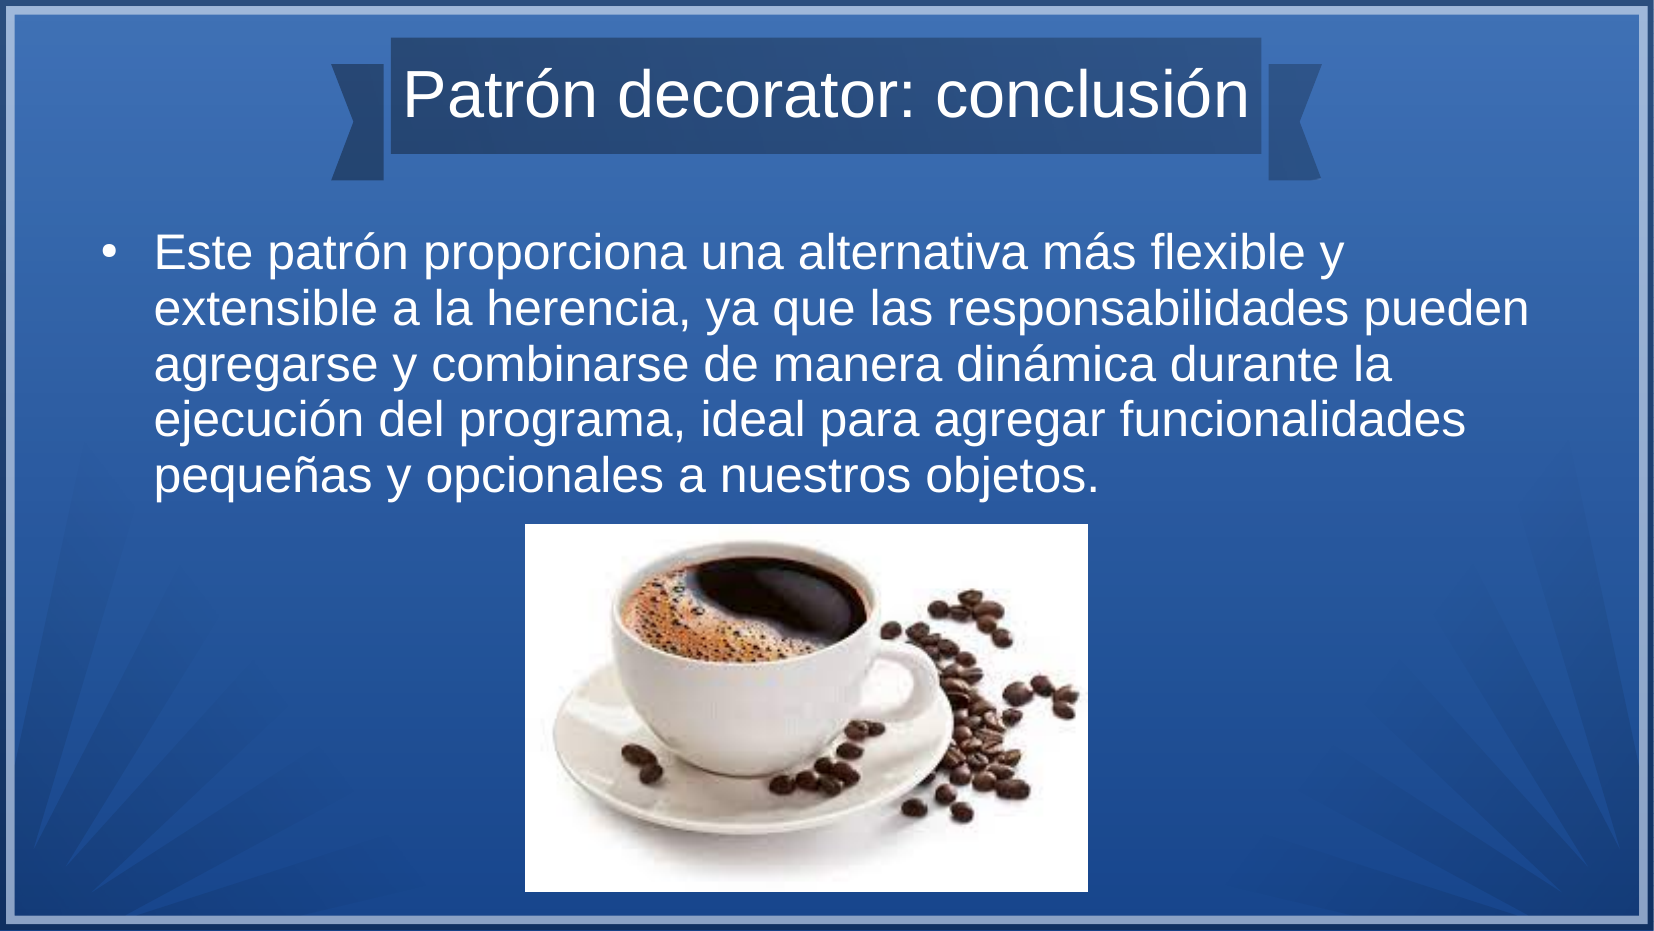

# Patrón decorator: conclusión
Este patrón proporciona una alternativa más flexible y extensible a la herencia, ya que las responsabilidades pueden agregarse y combinarse de manera dinámica durante la ejecución del programa, ideal para agregar funcionalidades pequeñas y opcionales a nuestros objetos.